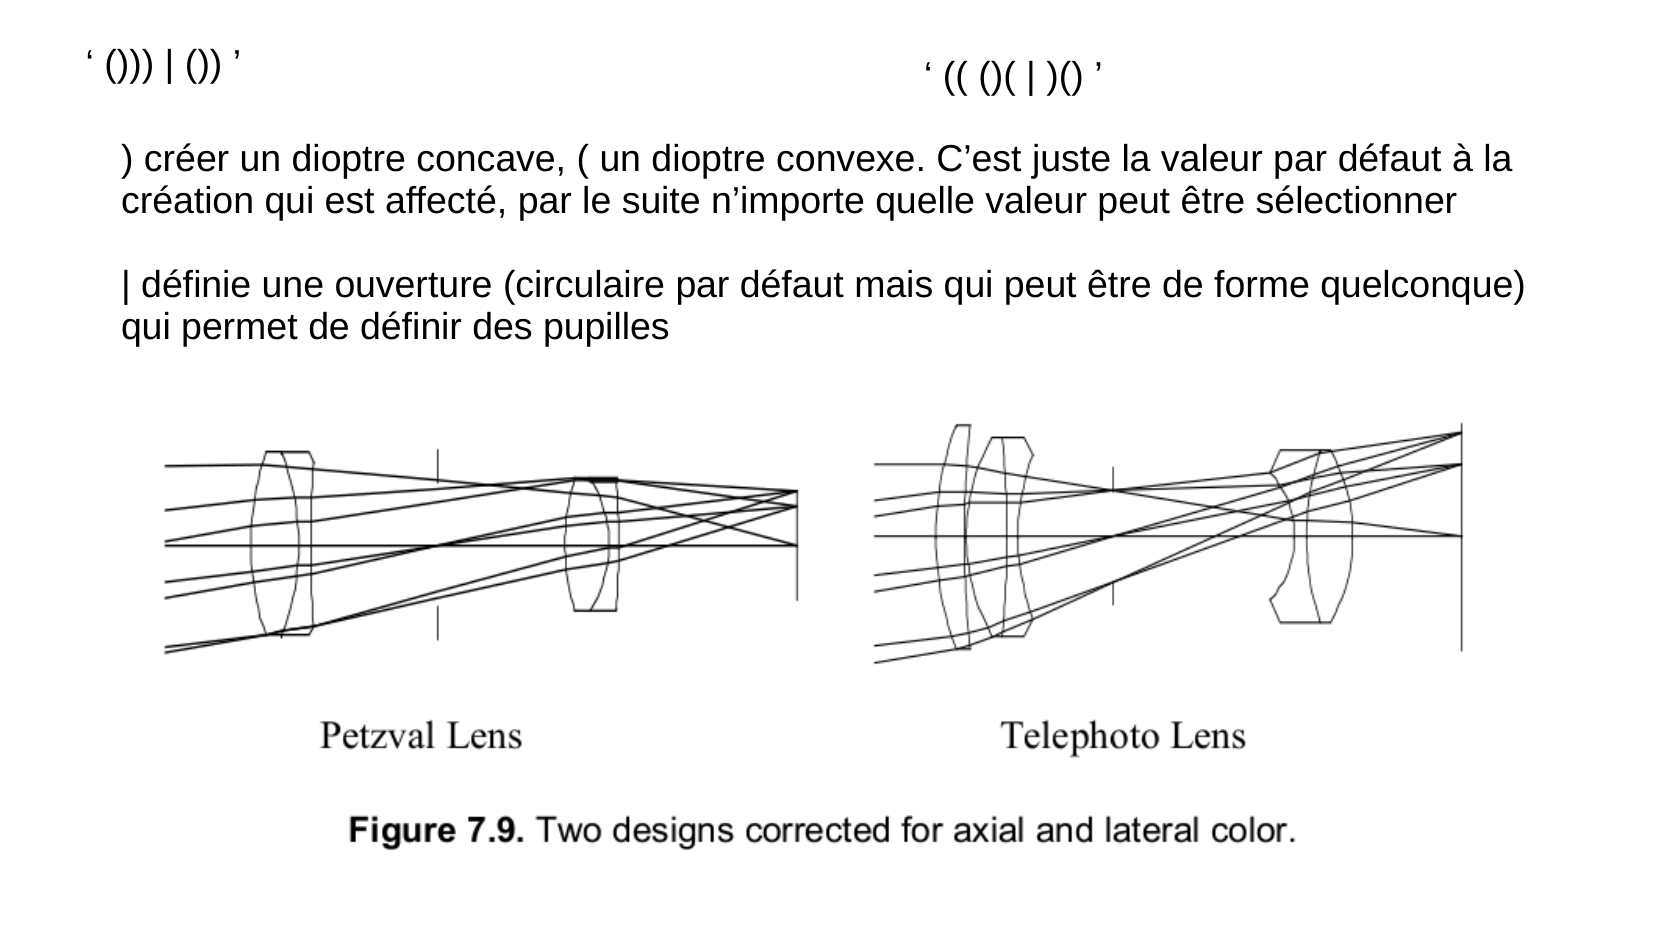

‘ ())) | ()) ’
‘ (( ()( | )() ’
) créer un dioptre concave, ( un dioptre convexe. C’est juste la valeur par défaut à la création qui est affecté, par le suite n’importe quelle valeur peut être sélectionner
| définie une ouverture (circulaire par défaut mais qui peut être de forme quelconque) qui permet de définir des pupilles